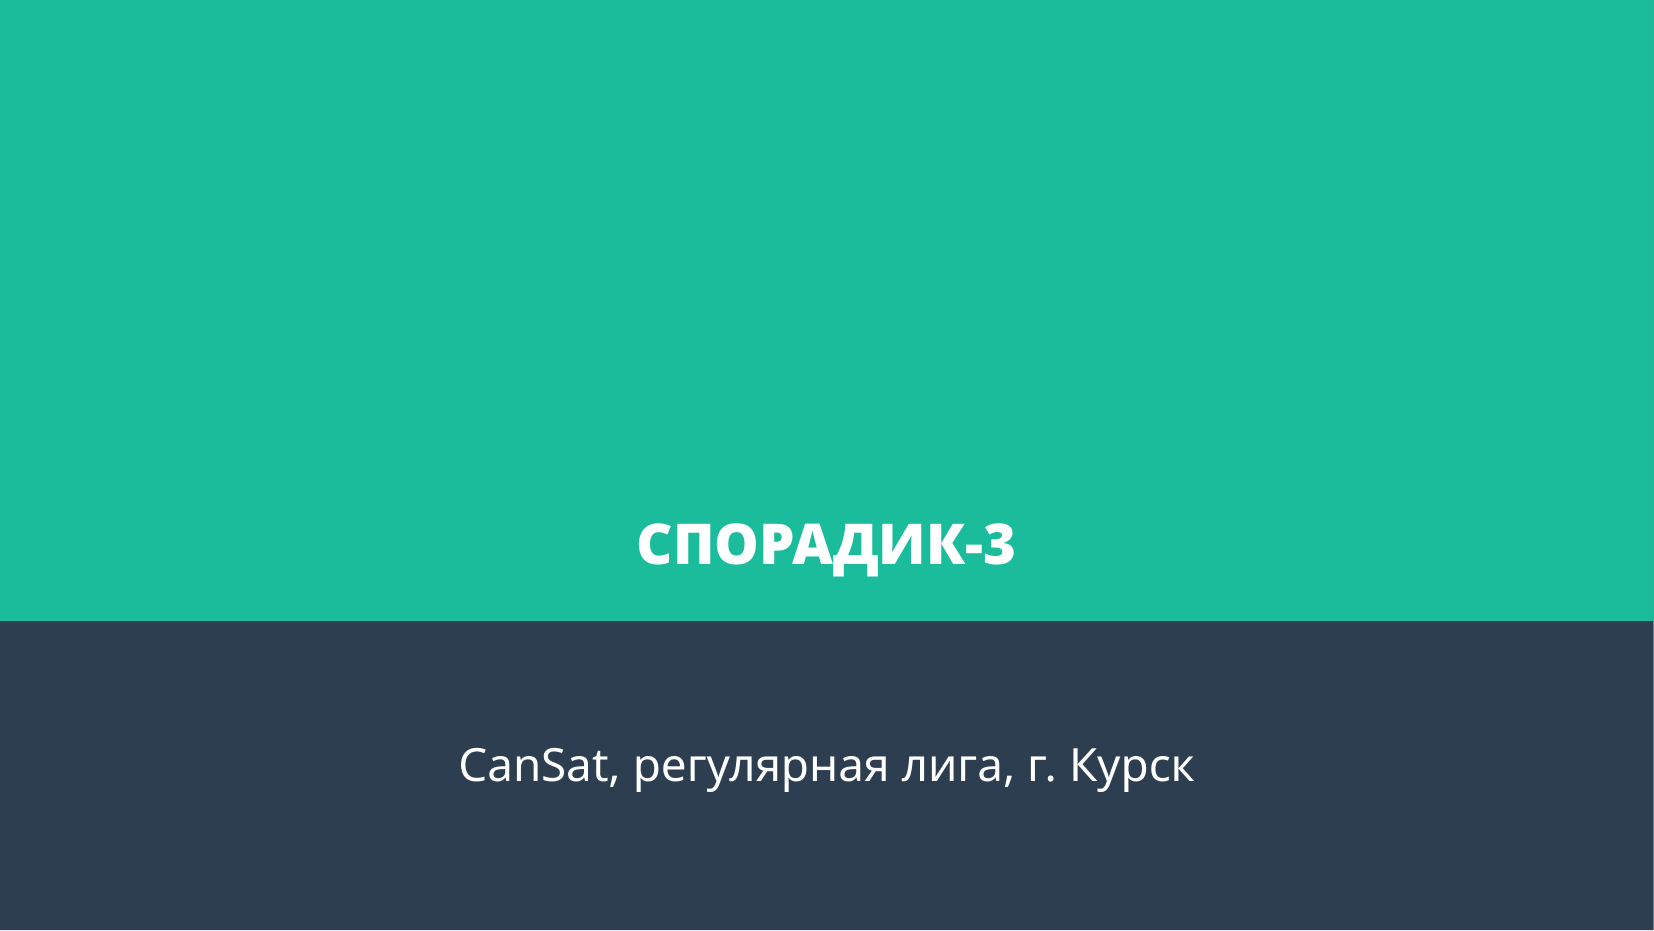

# СПОРАДИК-3
CanSat, регулярная лига, г. Курск